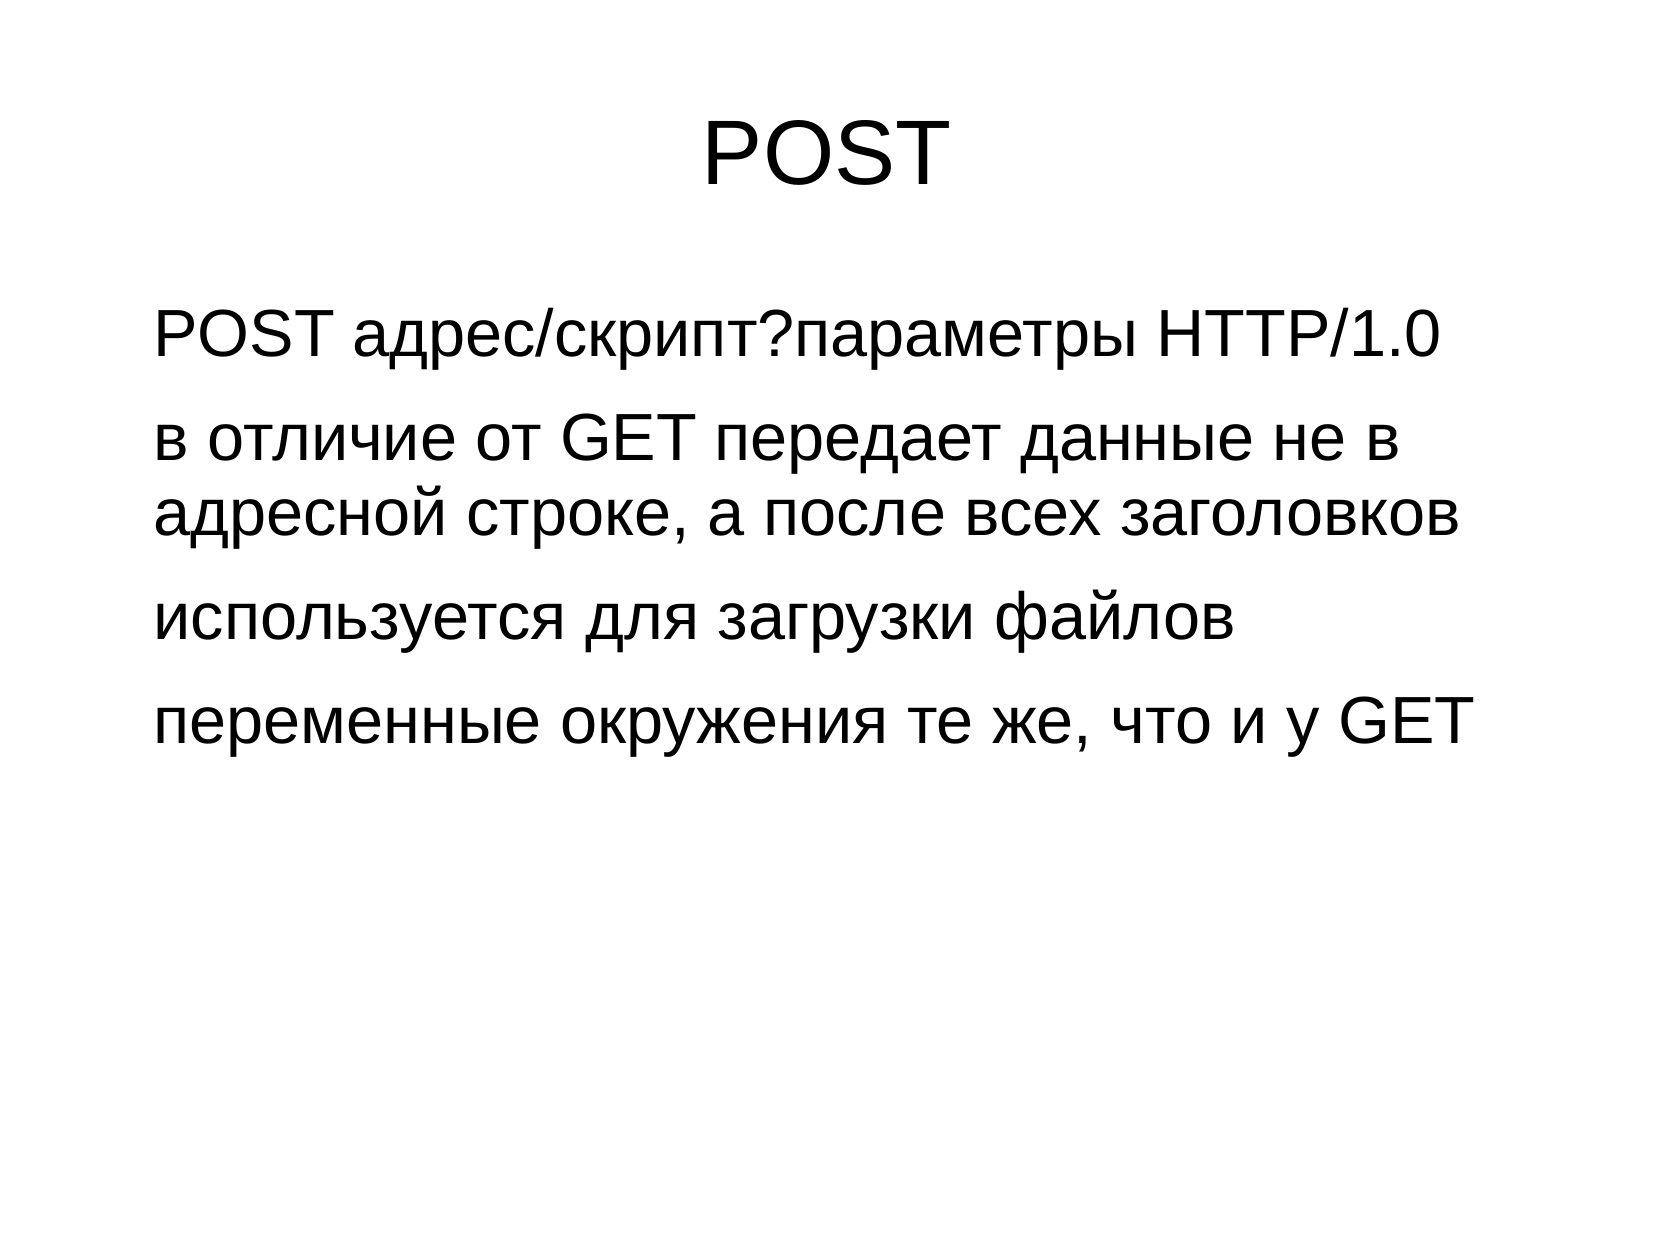

# POST
POST адрес/скрипт?параметры HTTP/1.0
в отличие от GET передает данные не в адресной строке, а после всех заголовков
используется для загрузки файлов
переменные окружения те же, что и у GET